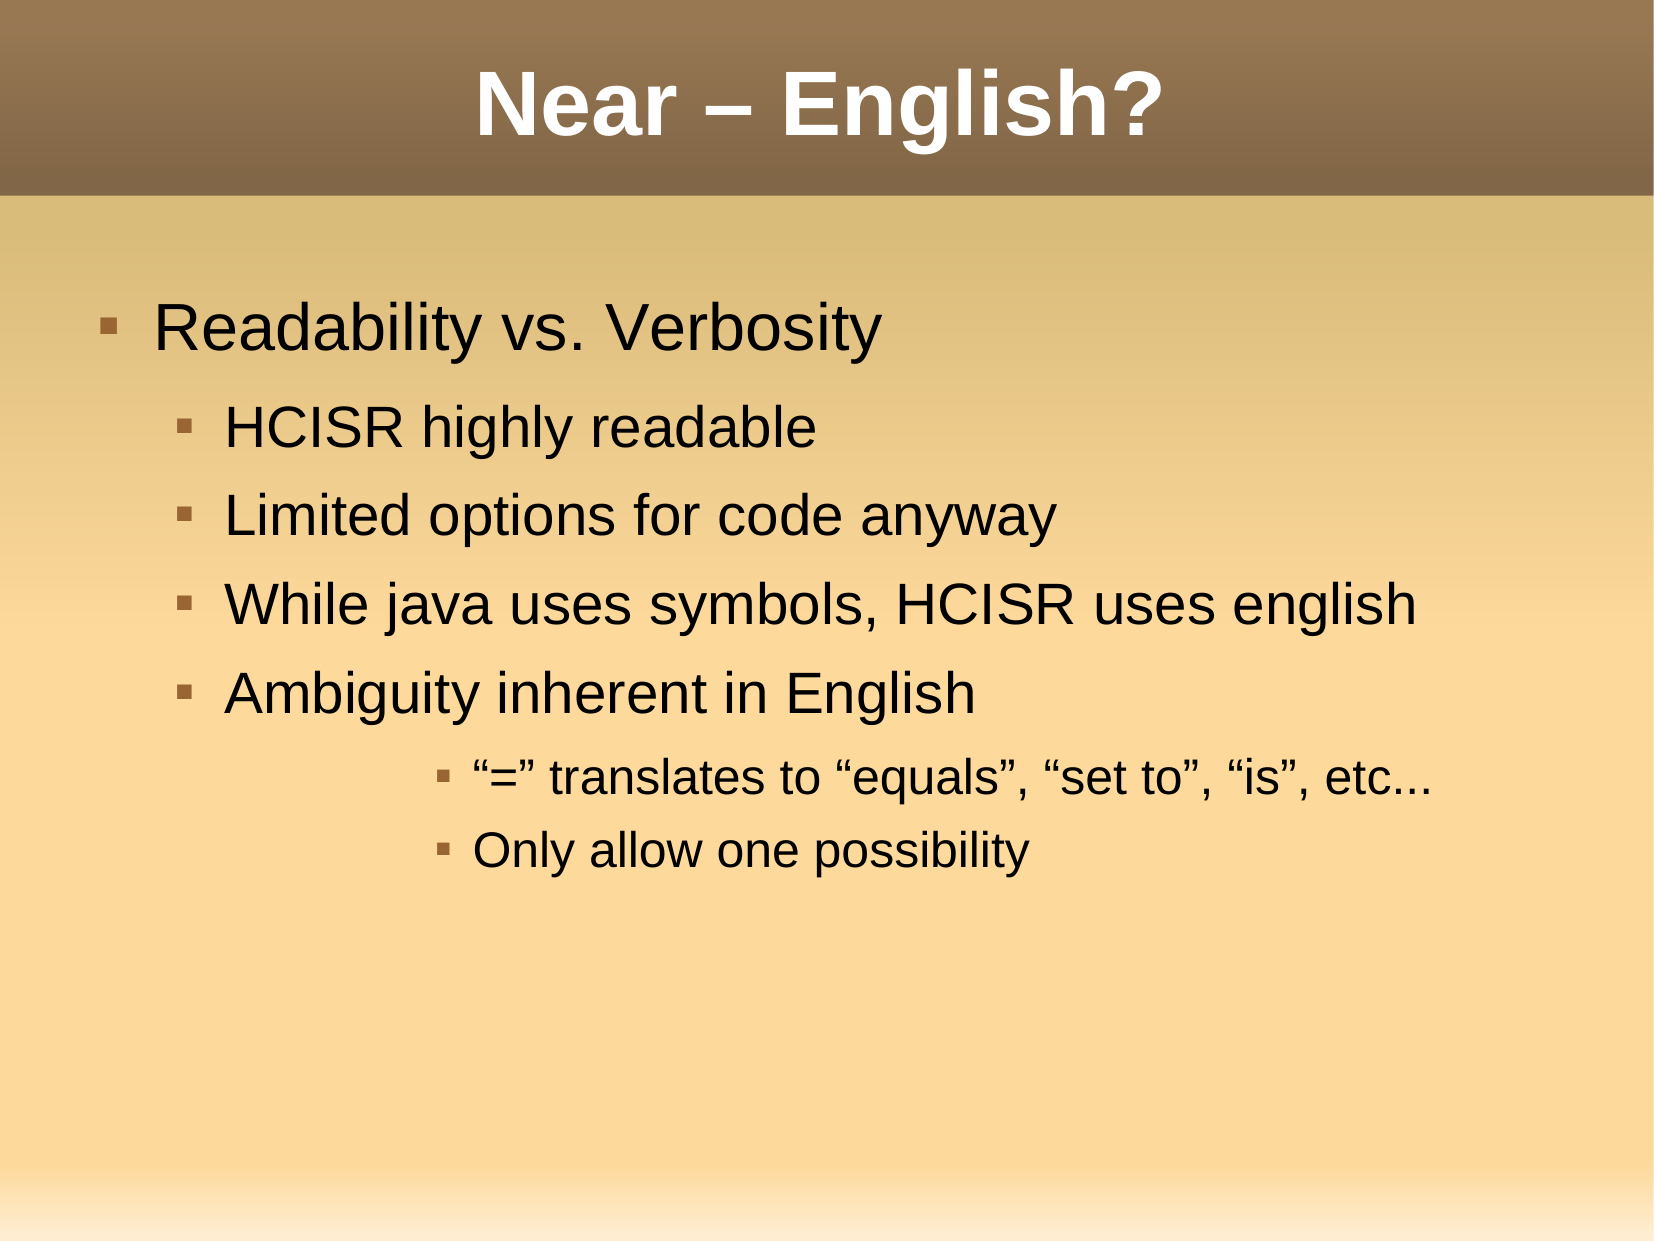

# Near – English?
Readability vs. Verbosity
HCISR highly readable
Limited options for code anyway
While java uses symbols, HCISR uses english
Ambiguity inherent in English
“=” translates to “equals”, “set to”, “is”, etc...
Only allow one possibility